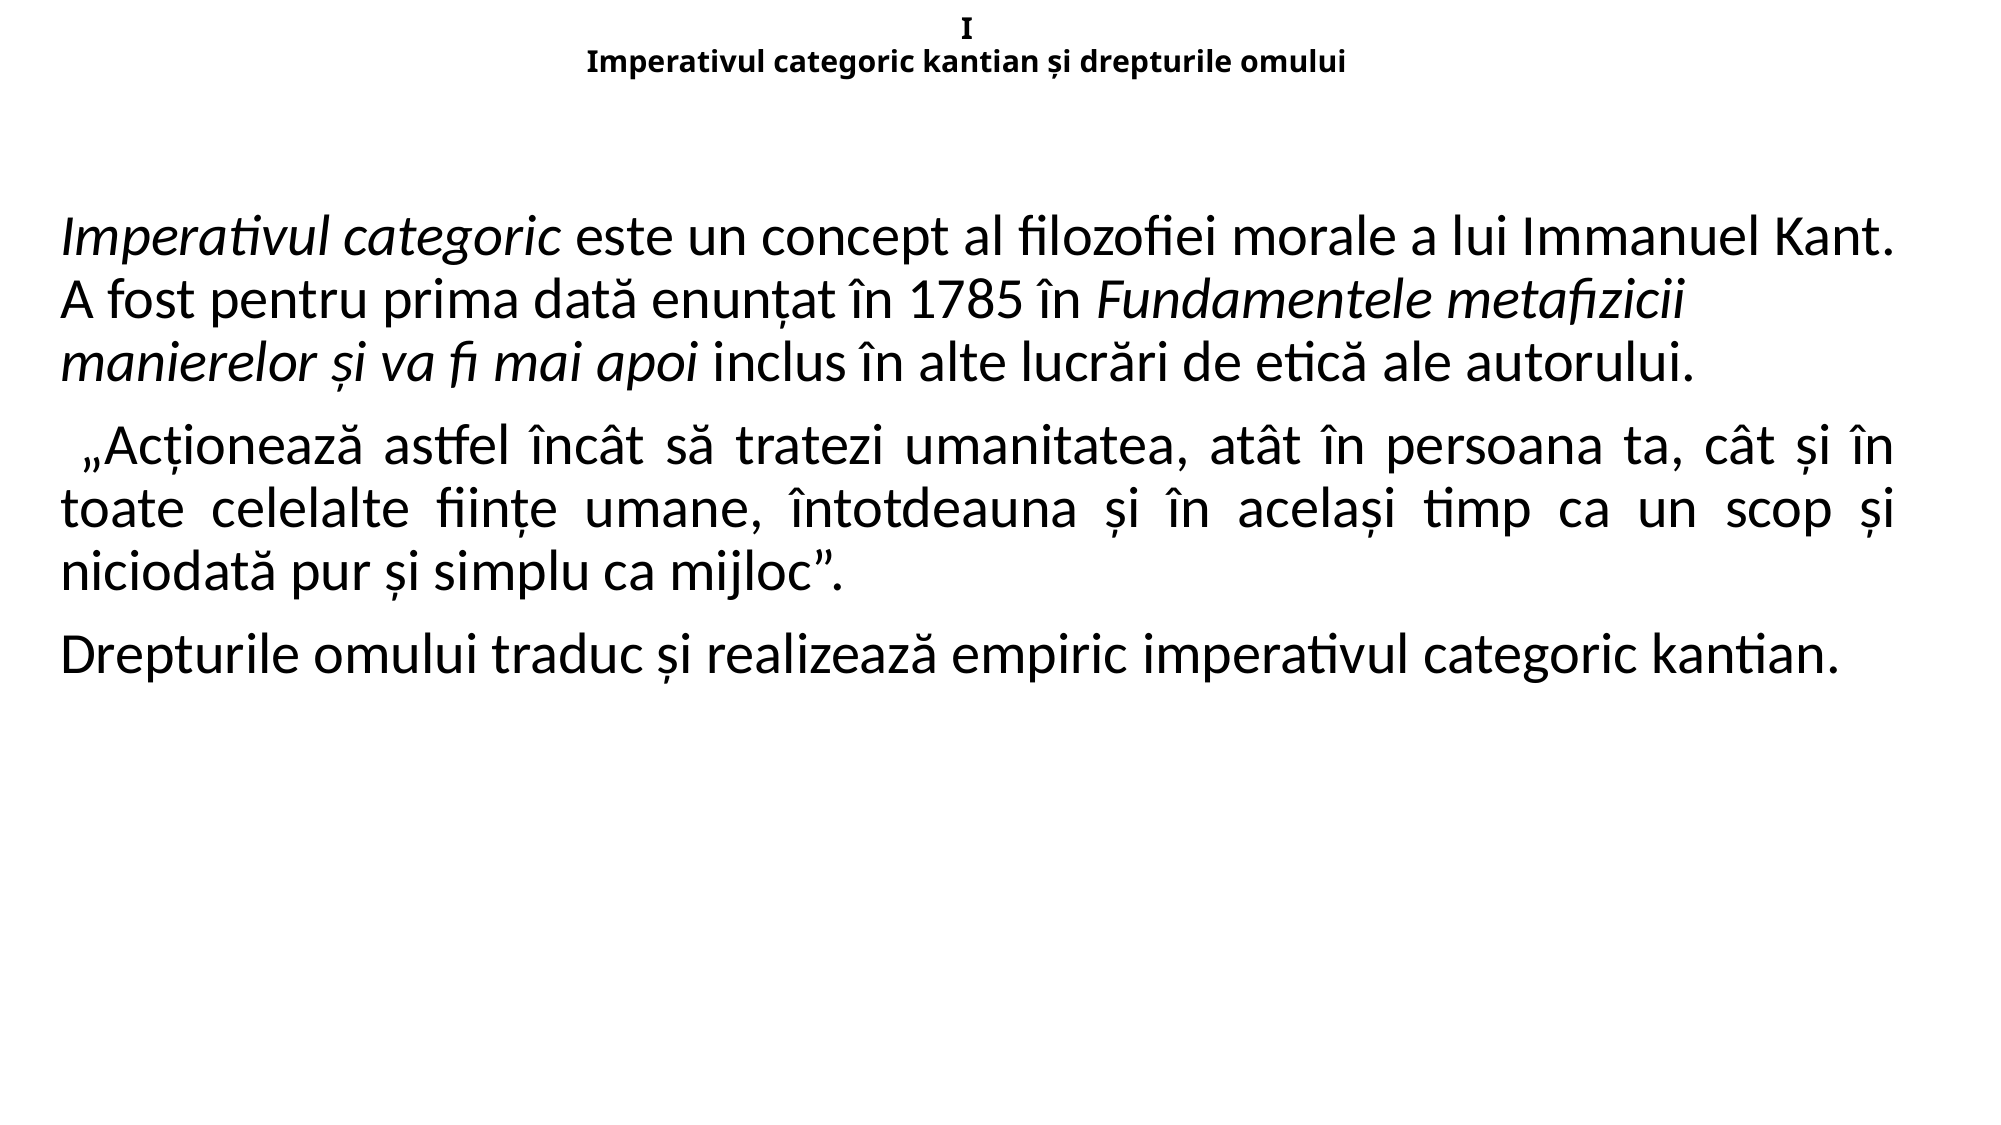

# I Imperativul categoric kantian și drepturile omului
Imperativul categoric este un concept al filozofiei morale a lui Immanuel Kant. A fost pentru prima dată enunțat în 1785 în Fundamentele metafizicii manierelor și va fi mai apoi inclus în alte lucrări de etică ale autorului.
 „Acționează astfel încât să tratezi umanitatea, atât în persoana ta, cât și în toate celelalte ființe umane, întotdeauna și în același timp ca un scop și niciodată pur și simplu ca mijloc”.
Drepturile omului traduc și realizează empiric imperativul categoric kantian.